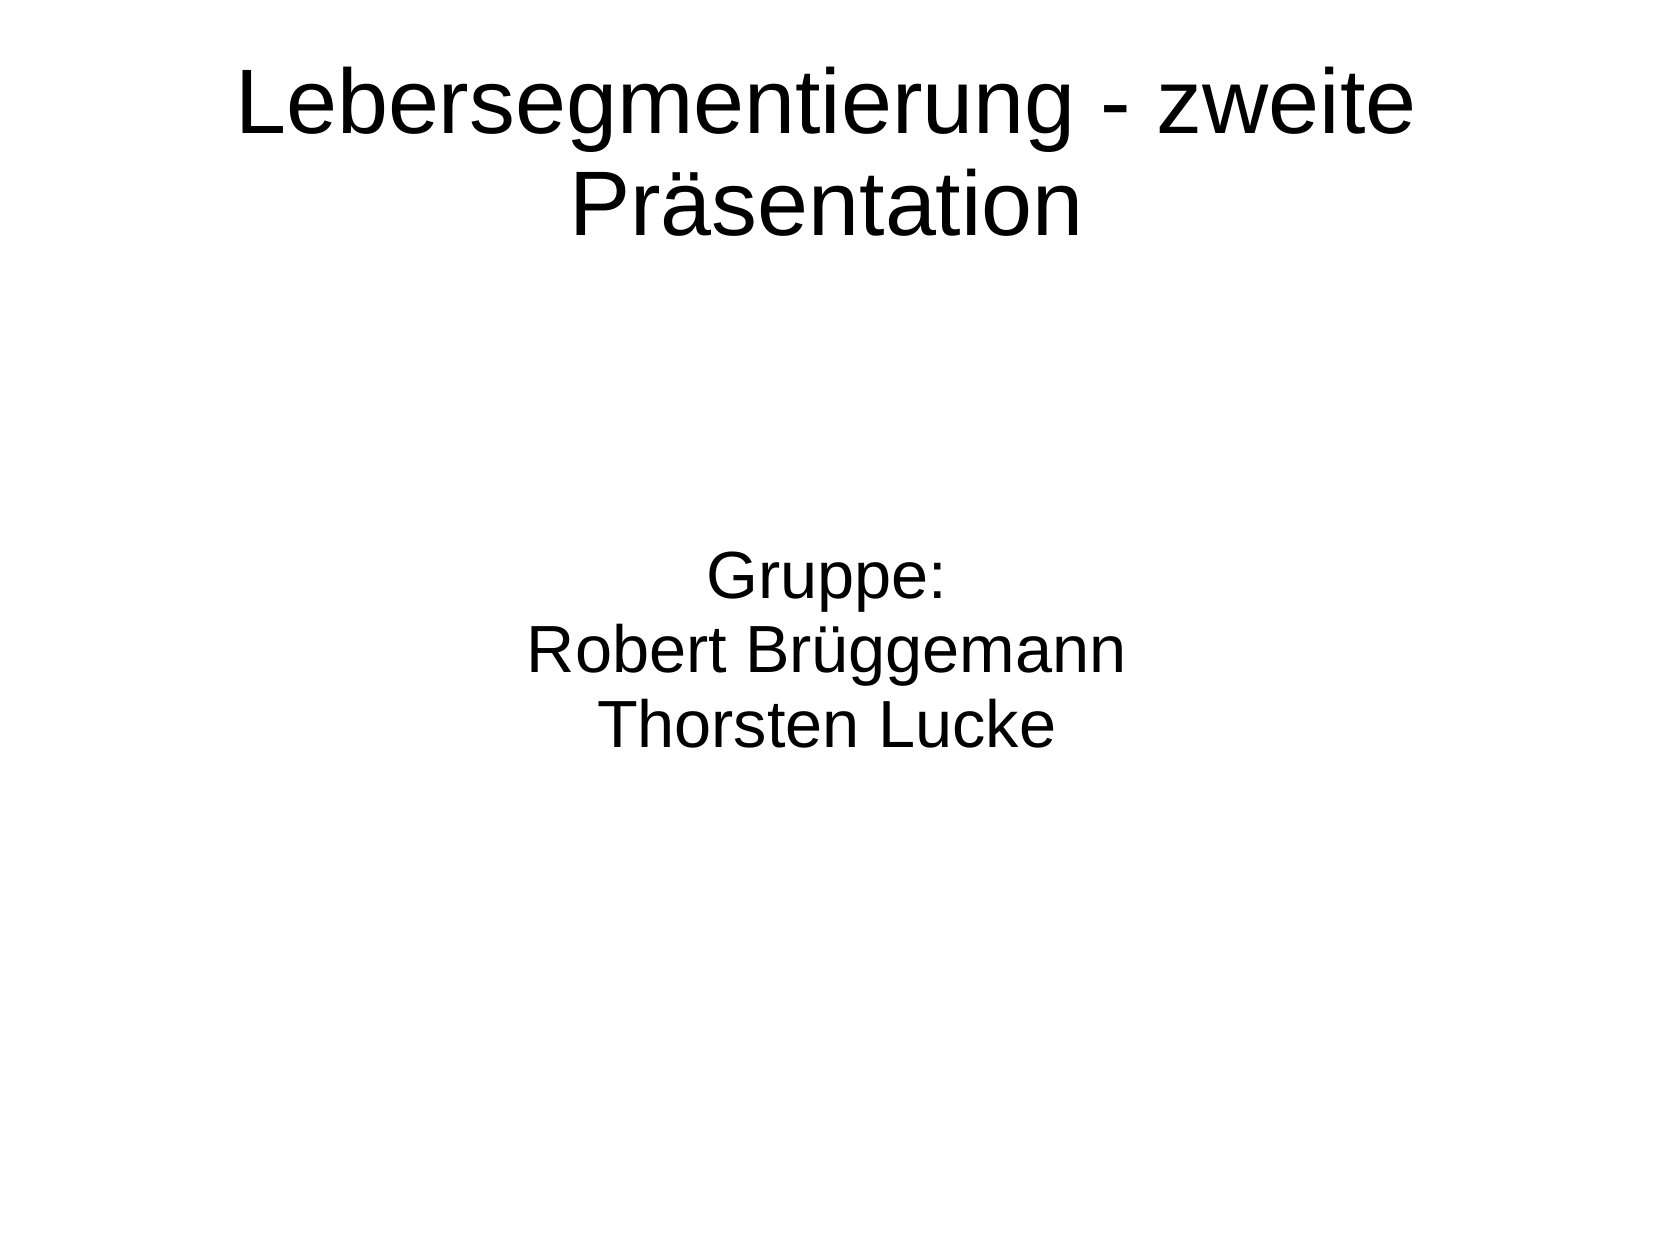

# Lebersegmentierung - zweite Präsentation
Gruppe:
Robert Brüggemann
Thorsten Lucke